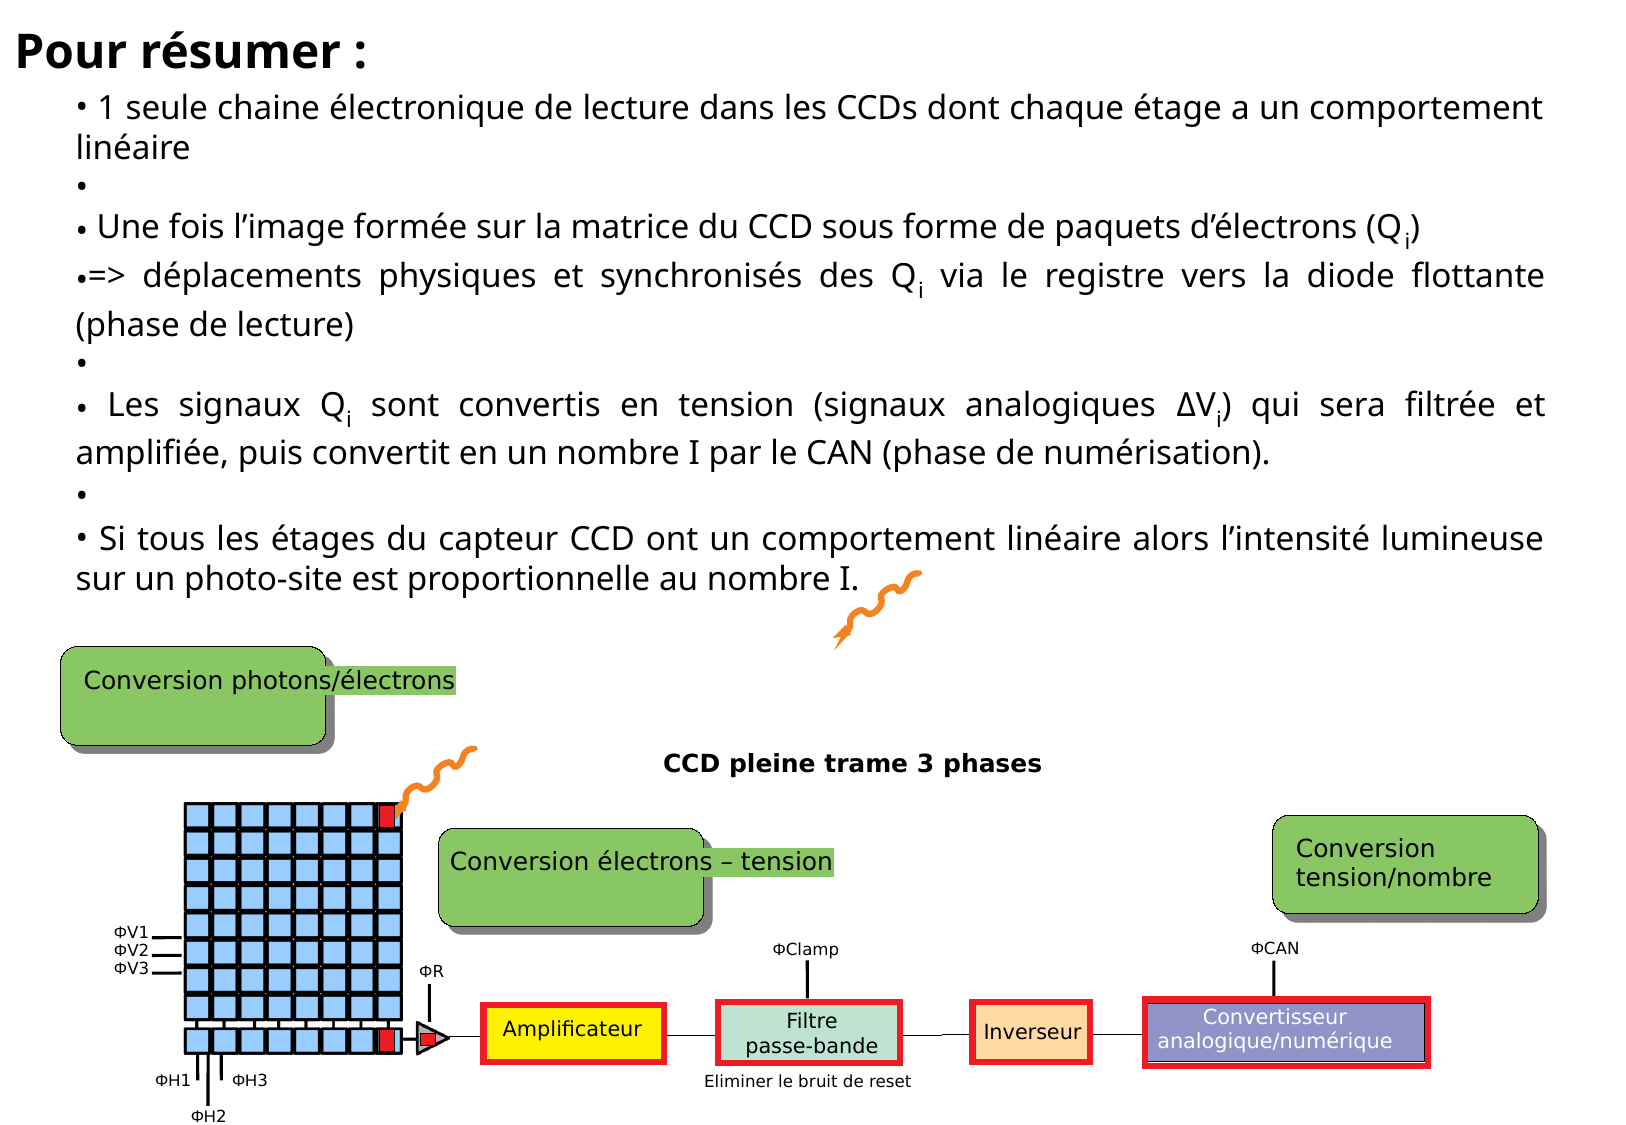

Pour résumer :
 1 seule chaine électronique de lecture dans les CCDs dont chaque étage a un comportement linéaire
 Une fois l’image formée sur la matrice du CCD sous forme de paquets d’électrons (Qi)
=> déplacements physiques et synchronisés des Qi via le registre vers la diode flottante (phase de lecture)
 Les signaux Qi sont convertis en tension (signaux analogiques ΔVi) qui sera filtrée et amplifiée, puis convertit en un nombre I par le CAN (phase de numérisation).
 Si tous les étages du capteur CCD ont un comportement linéaire alors l’intensité lumineuse sur un photo-site est proportionnelle au nombre I.
Conversion photons/électrons
CCD pleine trame 3 phases
Conversion
tension/nombre
Conversion électrons – tension
ΦV1
ΦV2
ΦV3
ΦH1
ΦH3
ΦH2
ΦCAN
ΦClamp
ΦR
Convertisseur
analogique/numérique
Filtre
passe-bande
Amplificateur
Inverseur
64
Eliminer le bruit de reset